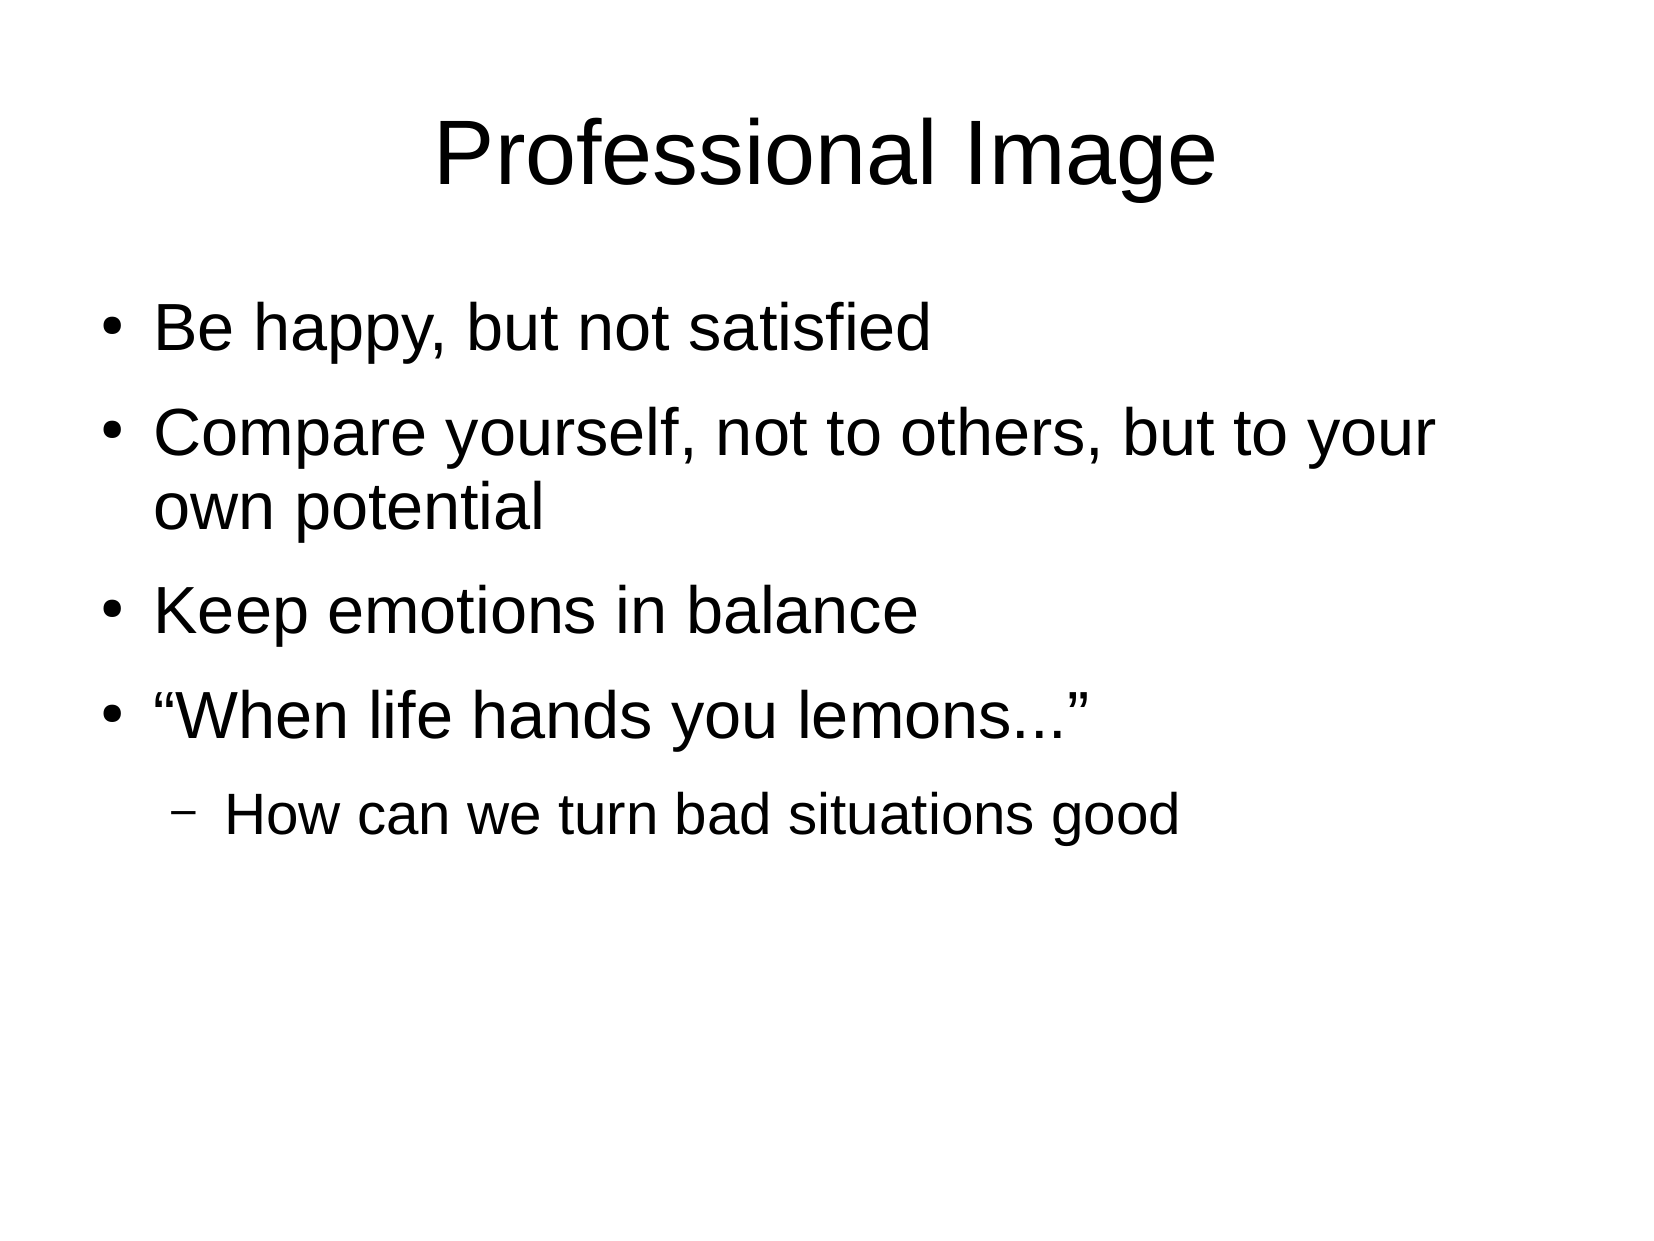

# Professional Image
Be happy, but not satisfied
Compare yourself, not to others, but to your own potential
Keep emotions in balance
“When life hands you lemons...”
How can we turn bad situations good